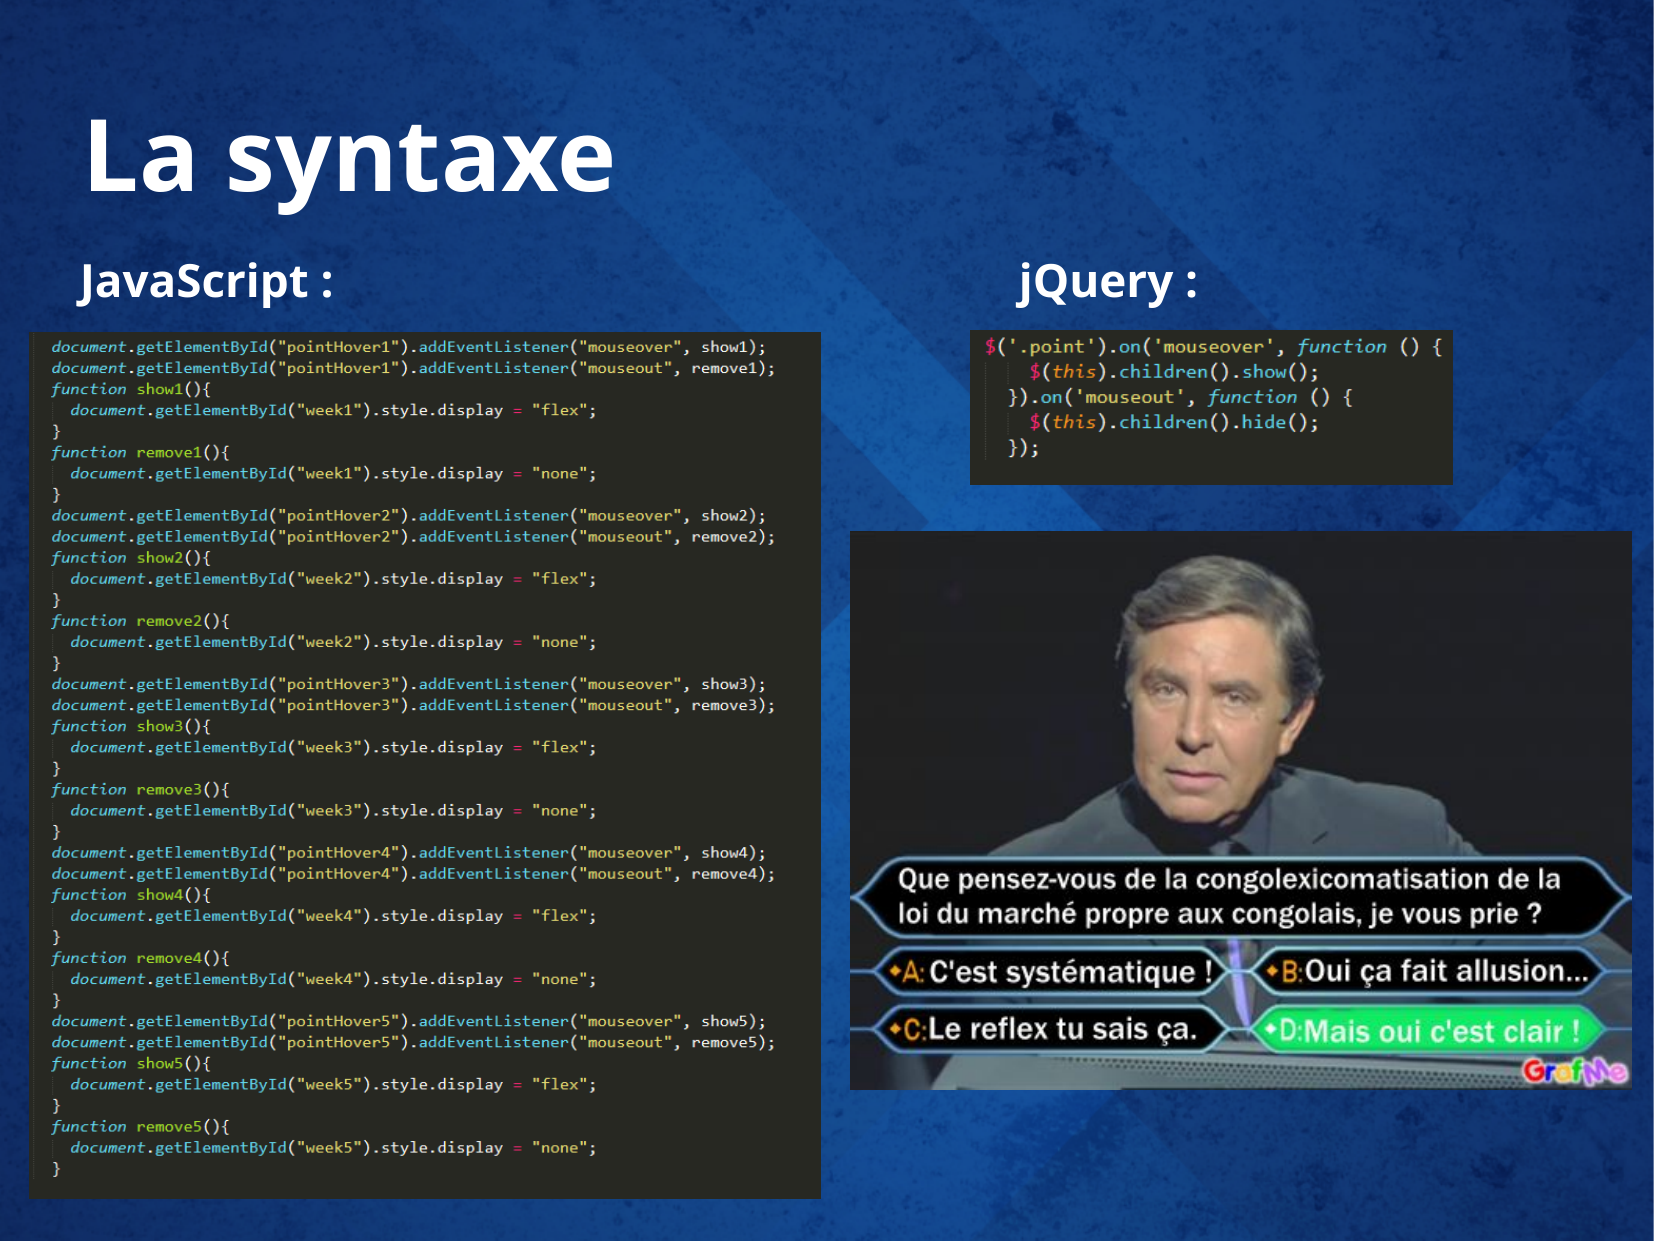

# La syntaxe
JavaScript :
 jQuery :